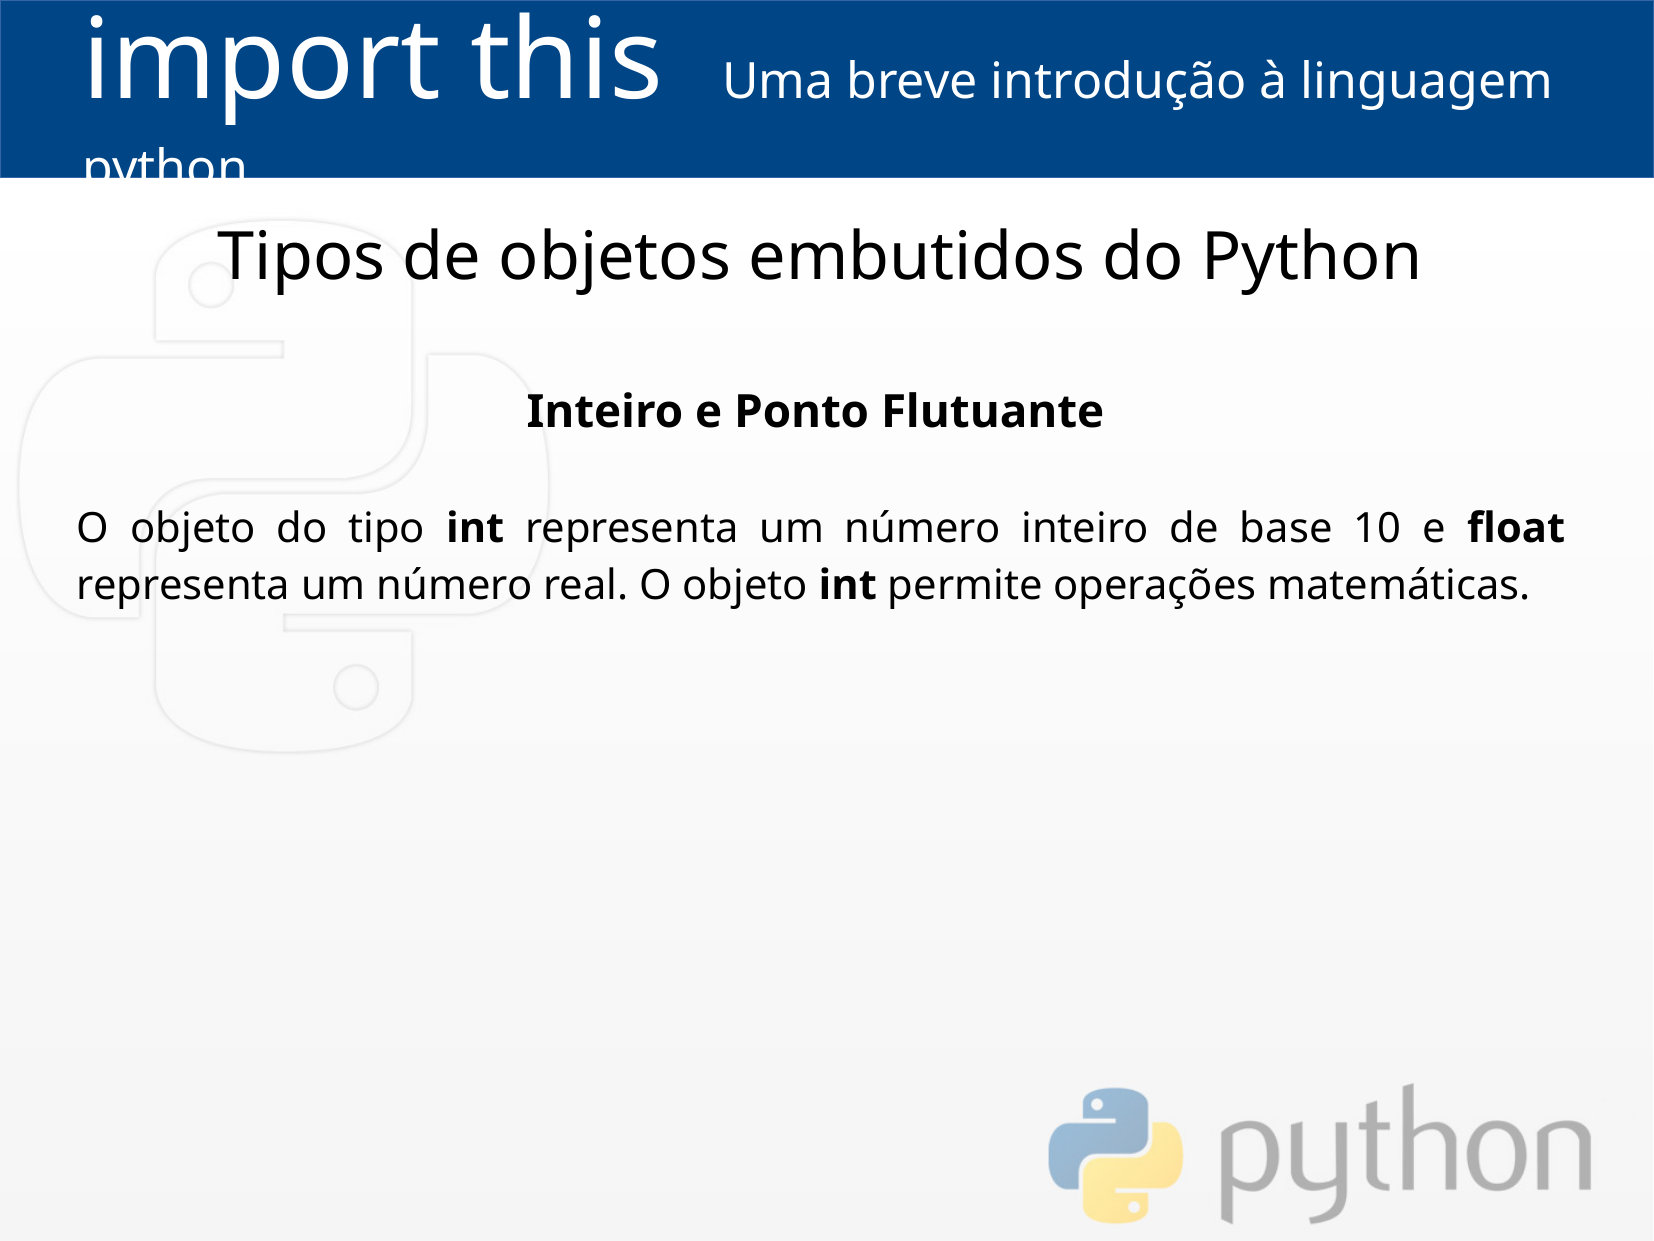

import this Uma breve introdução à linguagem python
Tipos de objetos embutidos do Python
# Inteiro e Ponto Flutuante
O objeto do tipo int representa um número inteiro de base 10 e float representa um número real. O objeto int permite operações matemáticas.